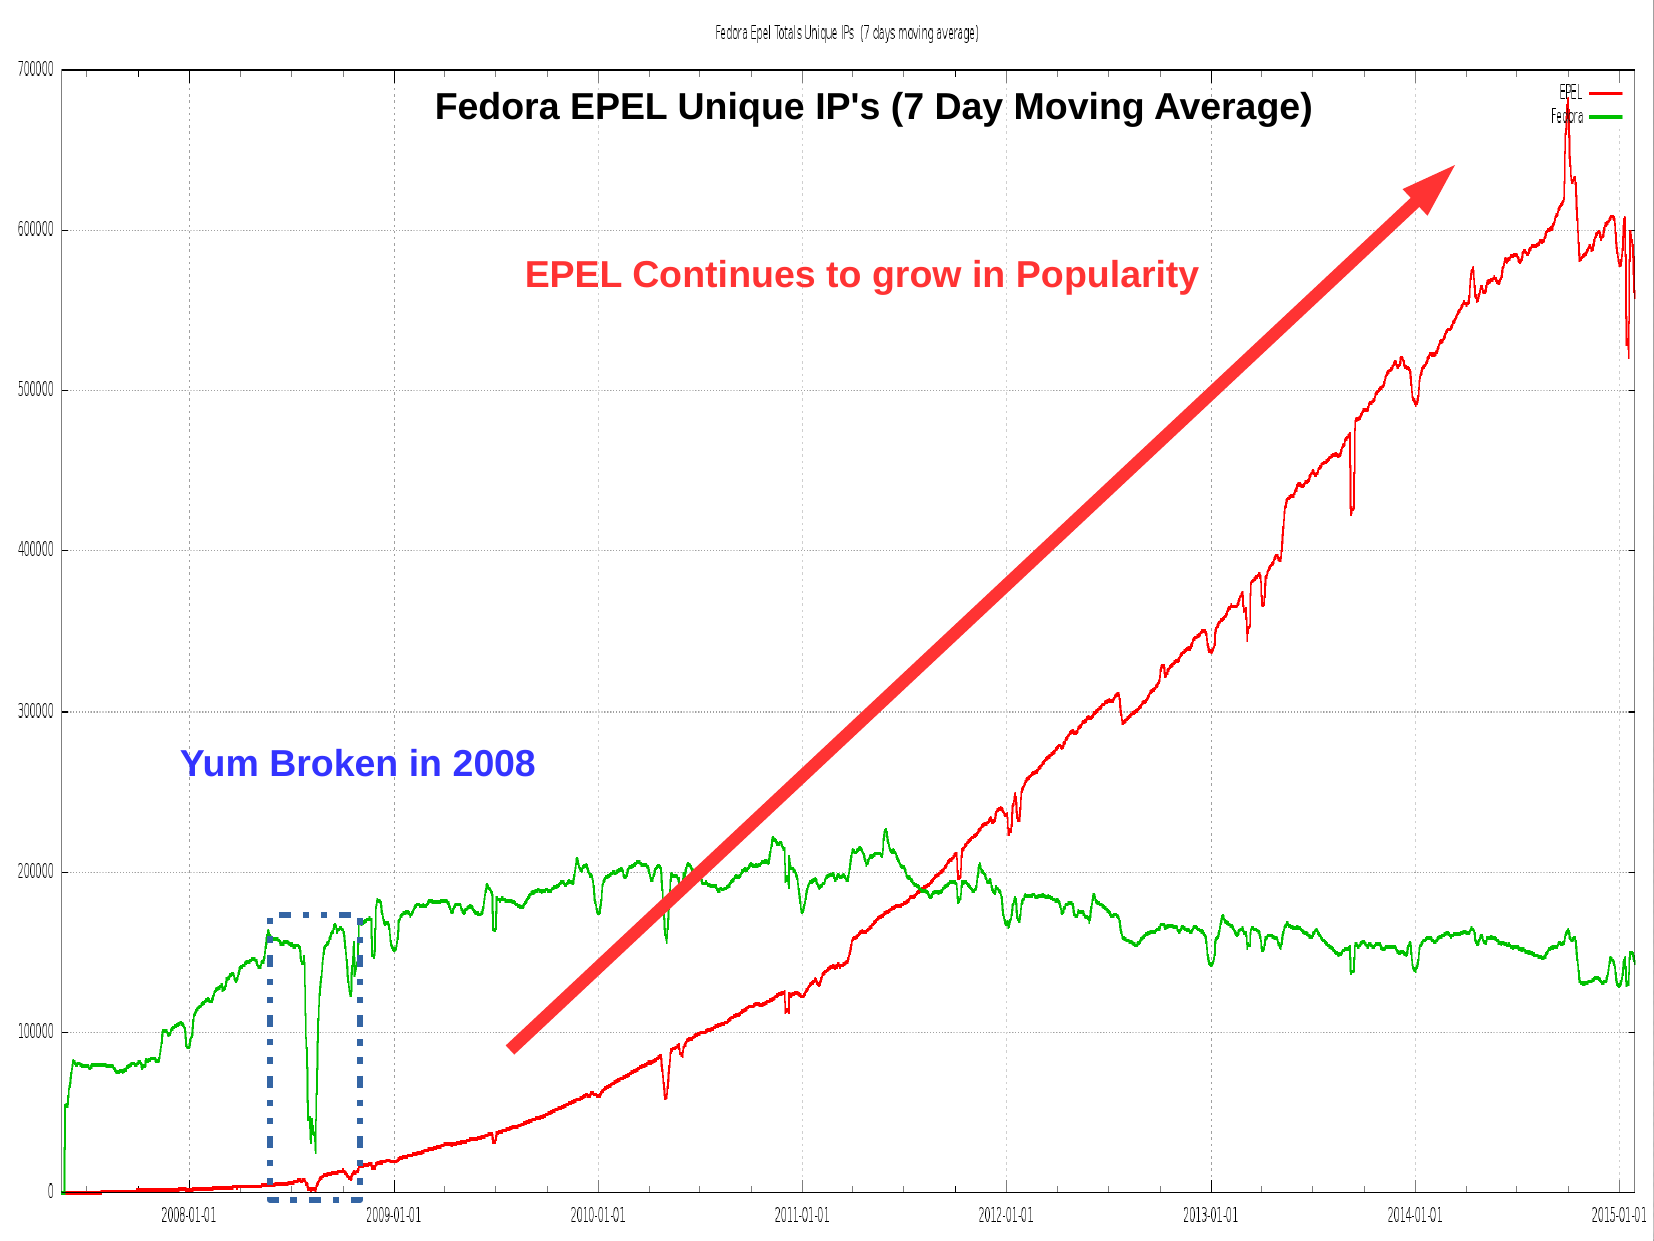

Fedora EPEL Unique IP's (7 Day Moving Average)
EPEL Continues to grow in Popularity
Yum Broken in 2008